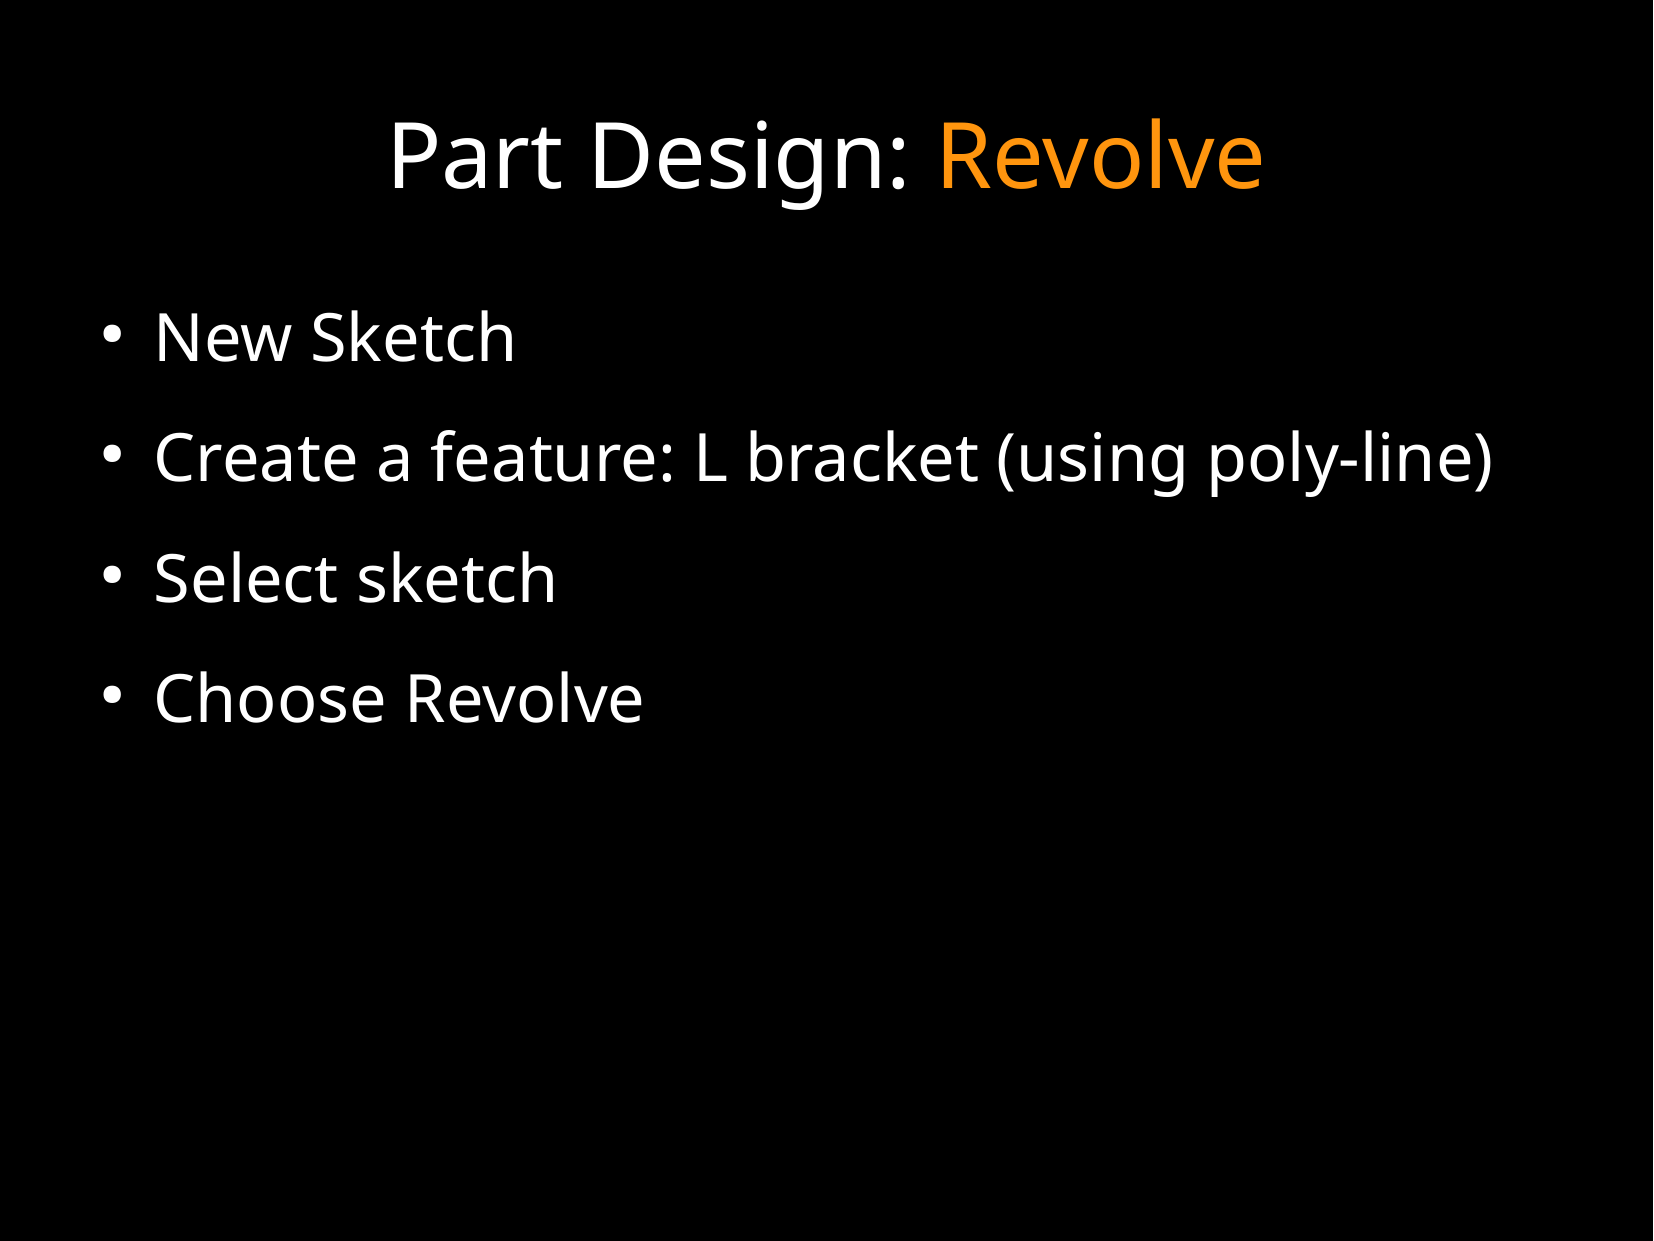

# Part Design: Revolve
New Sketch
Create a feature: L bracket (using poly-line)
Select sketch
Choose Revolve